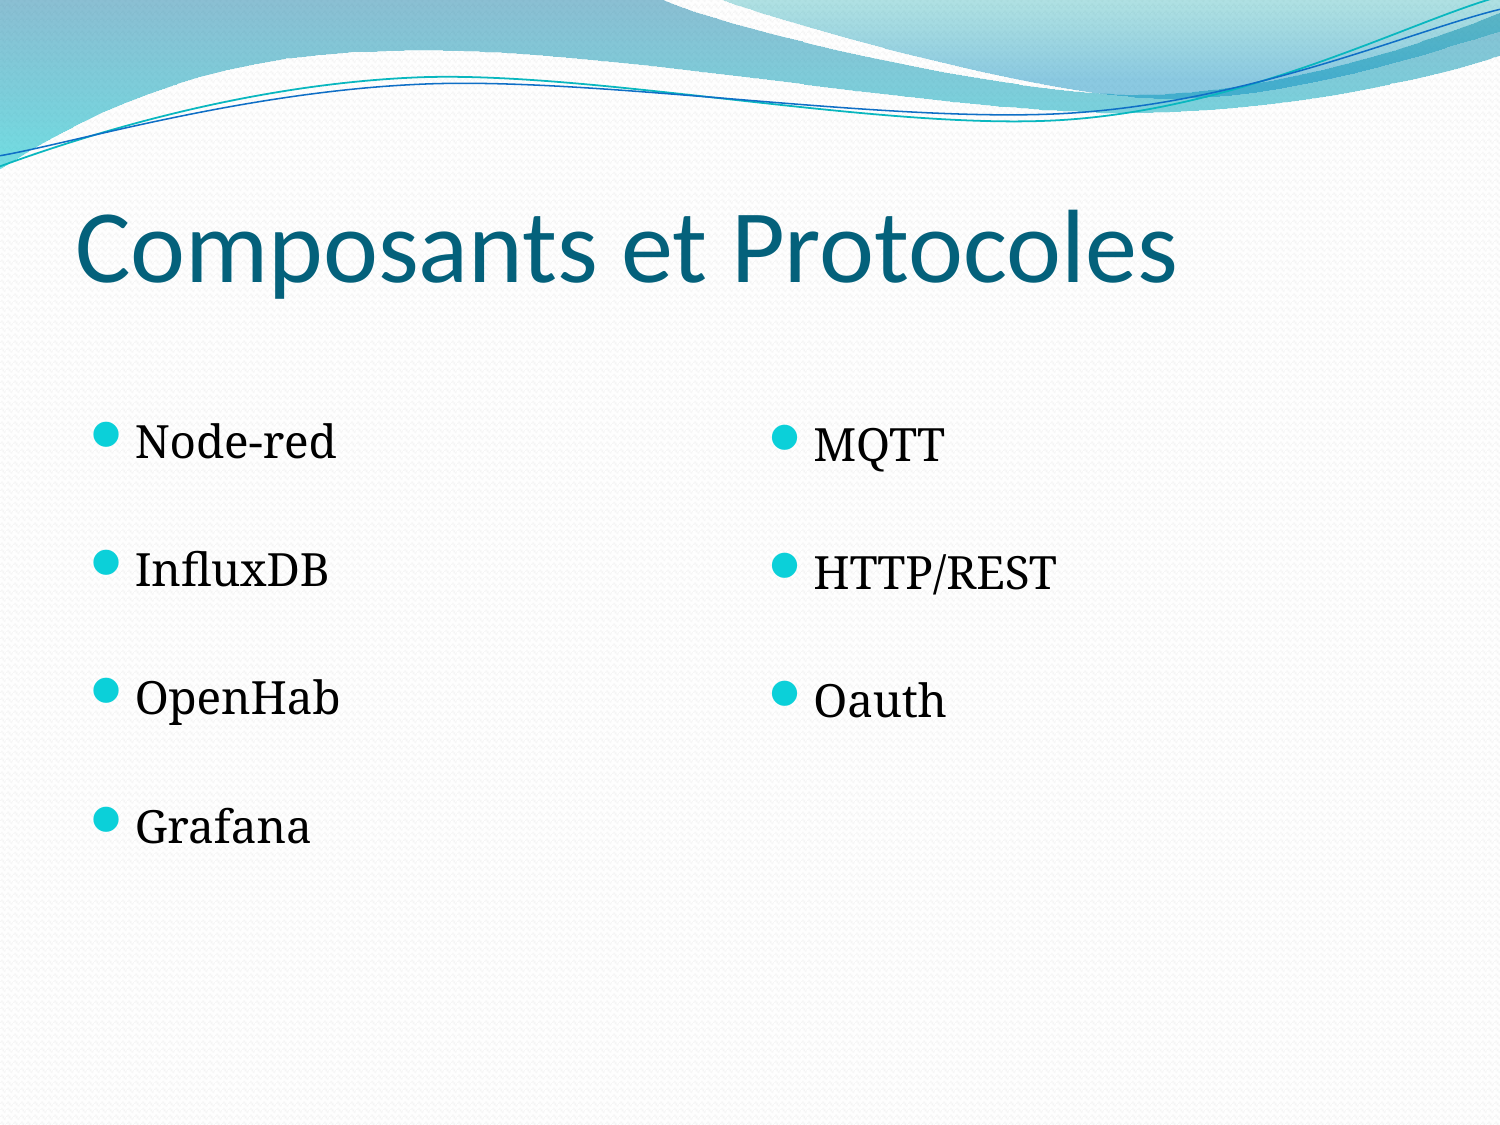

# Composants et Protocoles
Node-red
InfluxDB
OpenHab
Grafana
MQTT
HTTP/REST
Oauth